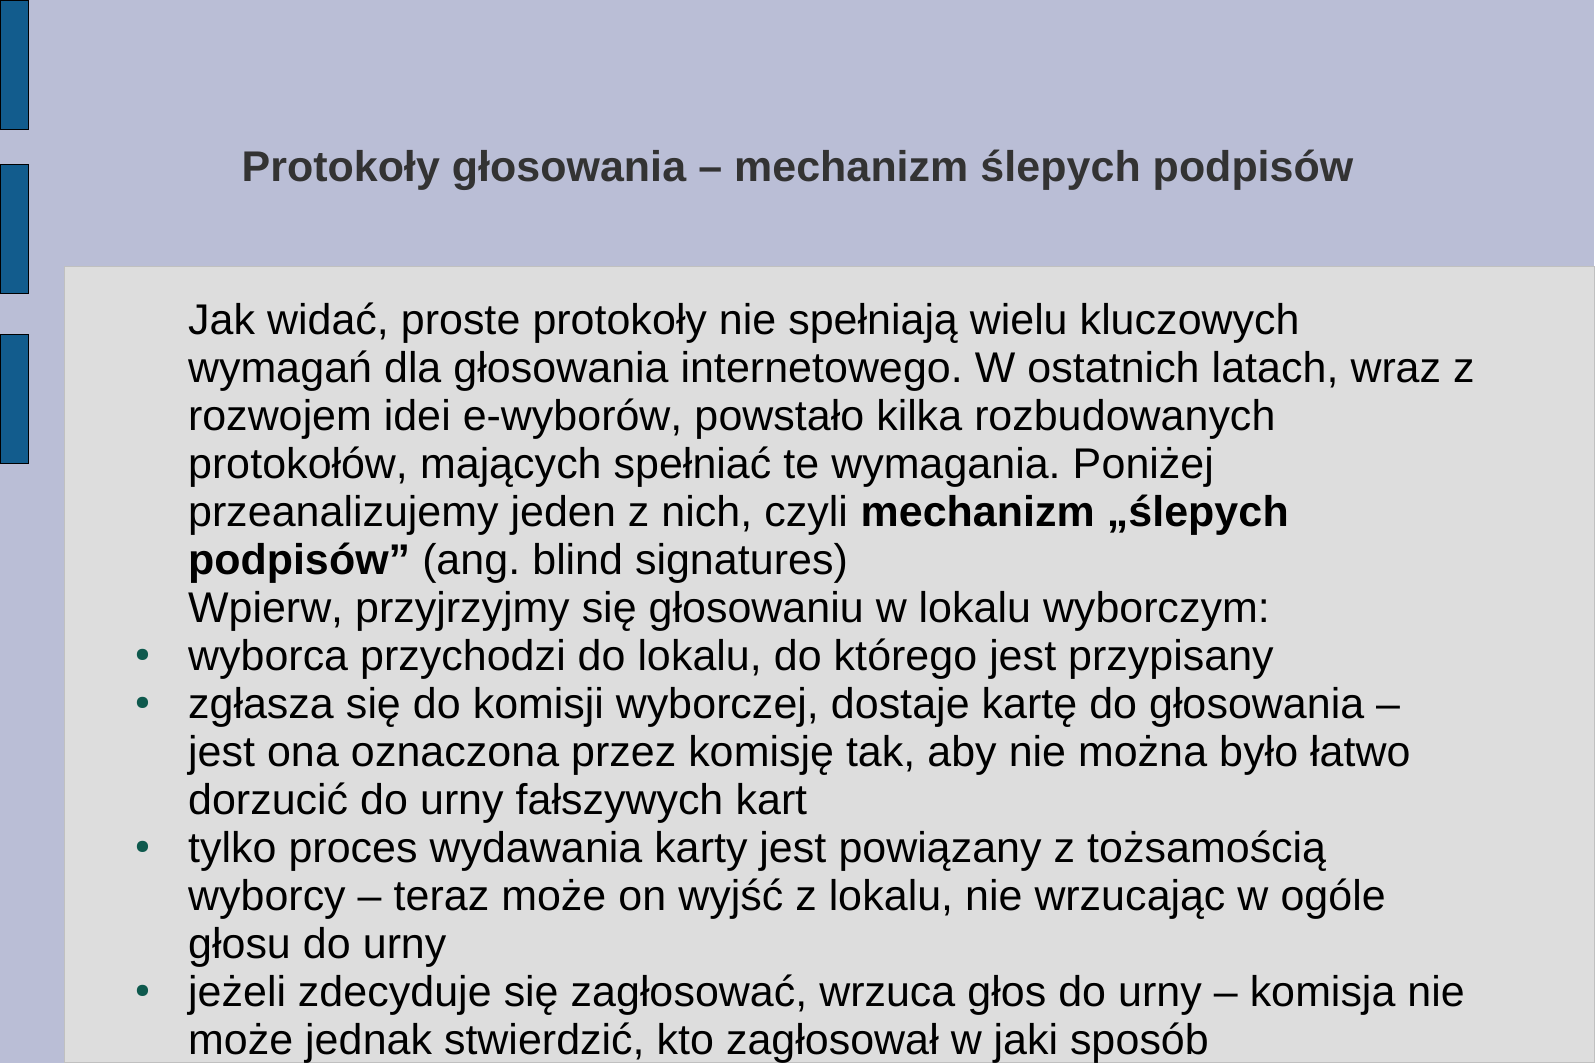

# Protokoły głosowania – mechanizm ślepych podpisów
Jak widać, proste protokoły nie spełniają wielu kluczowych wymagań dla głosowania internetowego. W ostatnich latach, wraz z rozwojem idei e-wyborów, powstało kilka rozbudowanych protokołów, mających spełniać te wymagania. Poniżej przeanalizujemy jeden z nich, czyli mechanizm „ślepych podpisów” (ang. blind signatures)
Wpierw, przyjrzyjmy się głosowaniu w lokalu wyborczym:
wyborca przychodzi do lokalu, do którego jest przypisany
zgłasza się do komisji wyborczej, dostaje kartę do głosowania – jest ona oznaczona przez komisję tak, aby nie można było łatwo dorzucić do urny fałszywych kart
tylko proces wydawania karty jest powiązany z tożsamością wyborcy – teraz może on wyjść z lokalu, nie wrzucając w ogóle głosu do urny
jeżeli zdecyduje się zagłosować, wrzuca głos do urny – komisja nie może jednak stwierdzić, kto zagłosował w jaki sposób